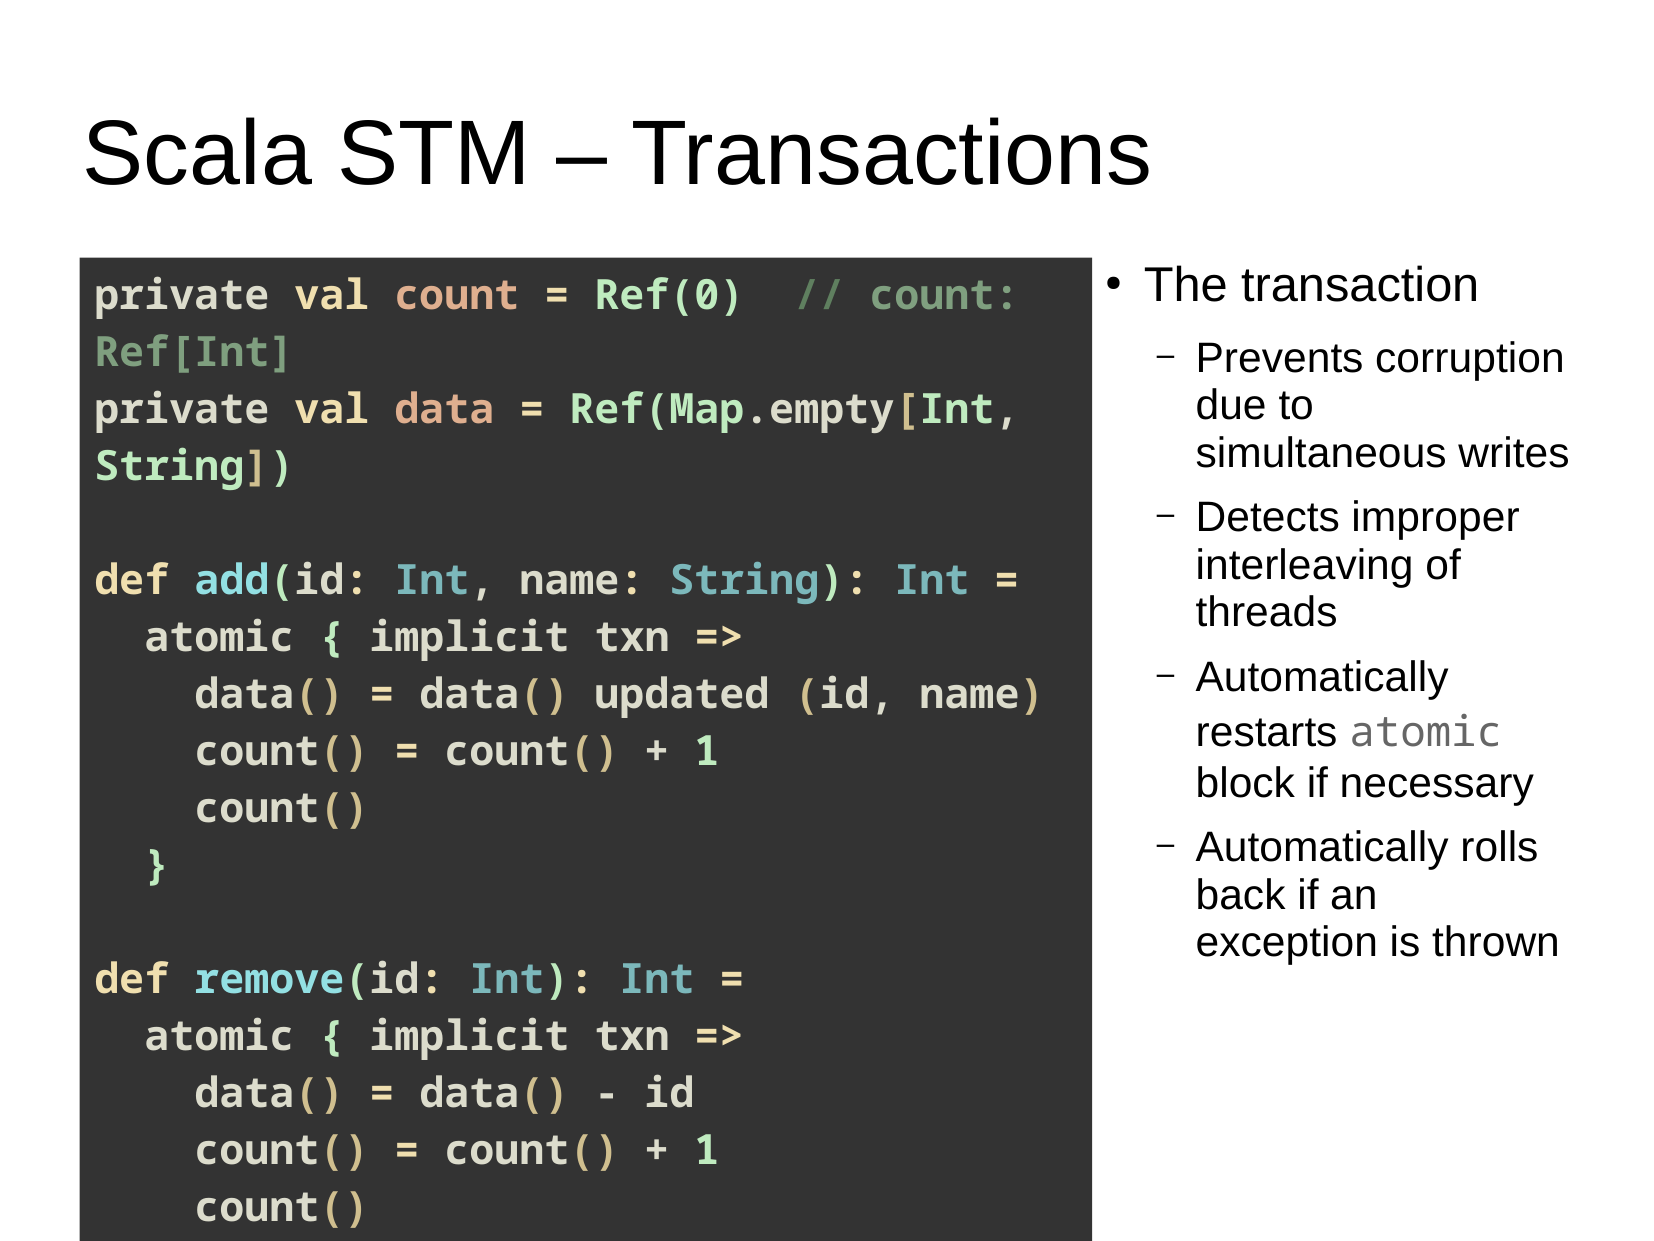

# Scala STM – Transactions
private val count = Ref(0) // count: Ref[Int]
private val data = Ref(Map.empty[Int, String])
def add(id: Int, name: String): Int =
 atomic { implicit txn =>
 data() = data() updated (id, name)
 count() = count() + 1
 count()
 }
def remove(id: Int): Int =
 atomic { implicit txn =>
 data() = data() - id
 count() = count() + 1
 count()
 }
The transaction
Prevents corruption due to simultaneous writes
Detects improper interleaving of threads
Automatically restarts atomic block if necessary
Automatically rolls back if an exception is thrown